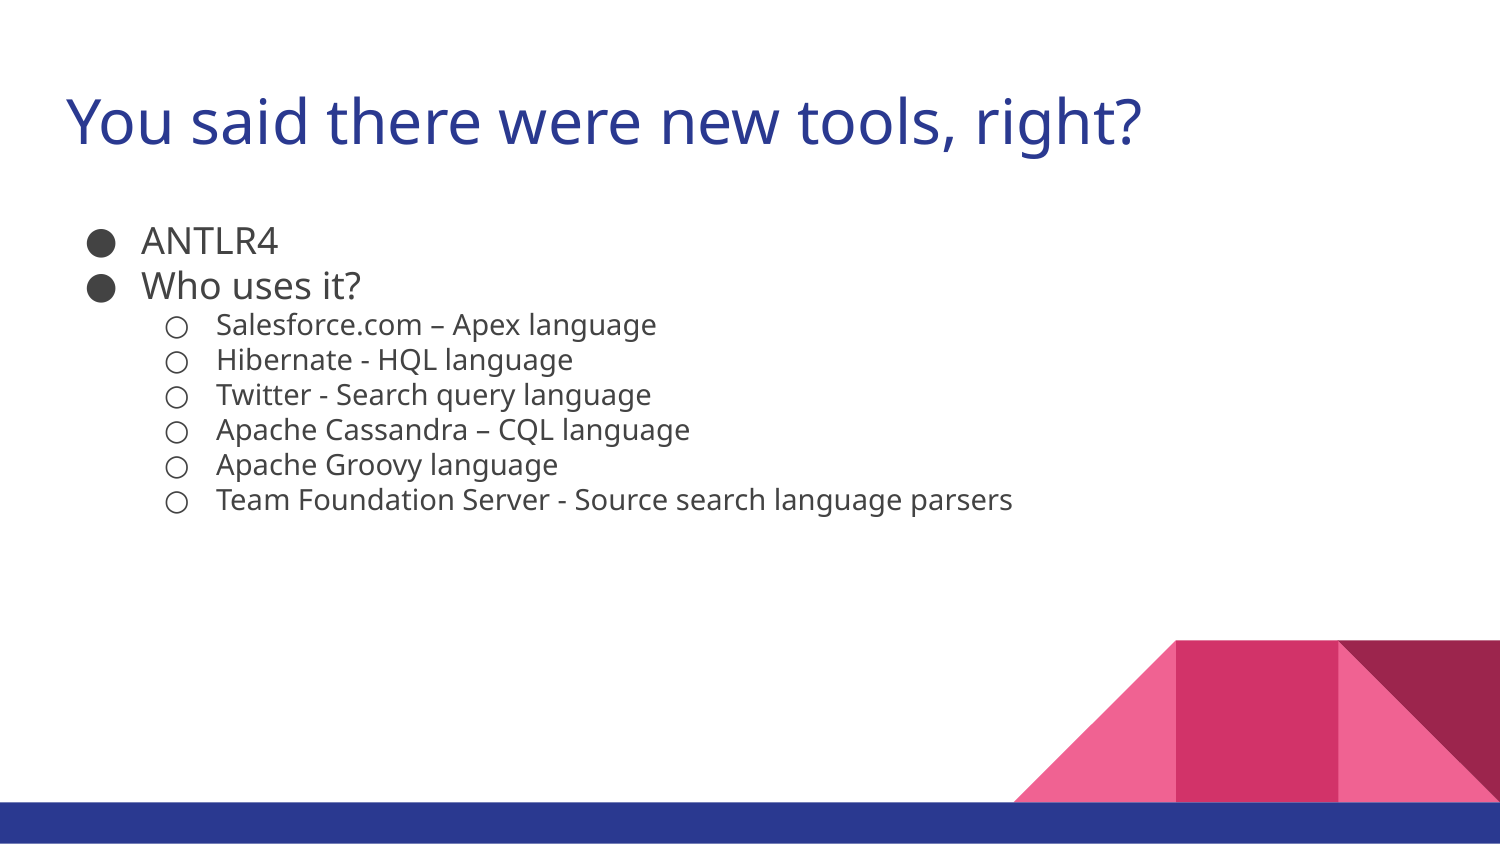

# You said there were new tools, right?
ANTLR4
Who uses it?
Salesforce.com – Apex language
Hibernate - HQL language
Twitter - Search query language
Apache Cassandra – CQL language
Apache Groovy language
Team Foundation Server - Source search language parsers